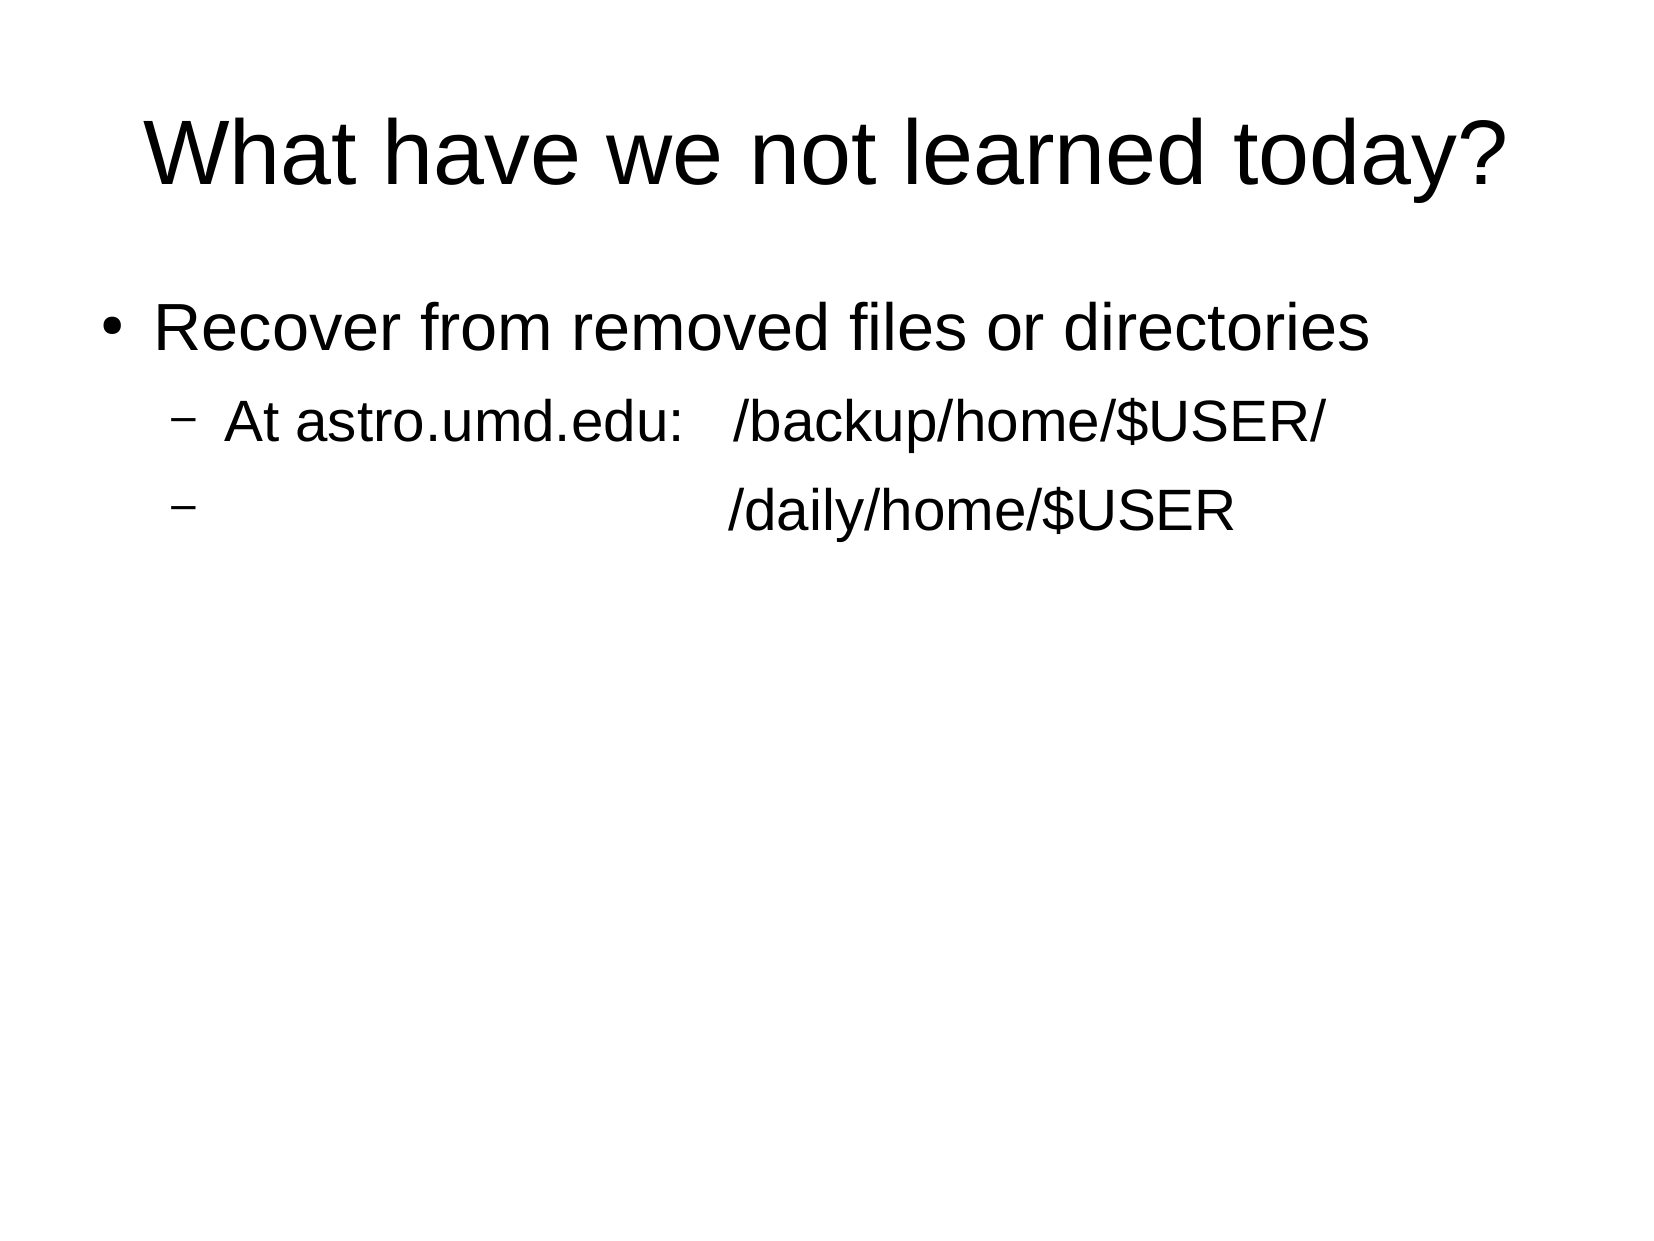

# What have we not learned today?
Recover from removed files or directories
At astro.umd.edu: /backup/home/$USER/
 /daily/home/$USER